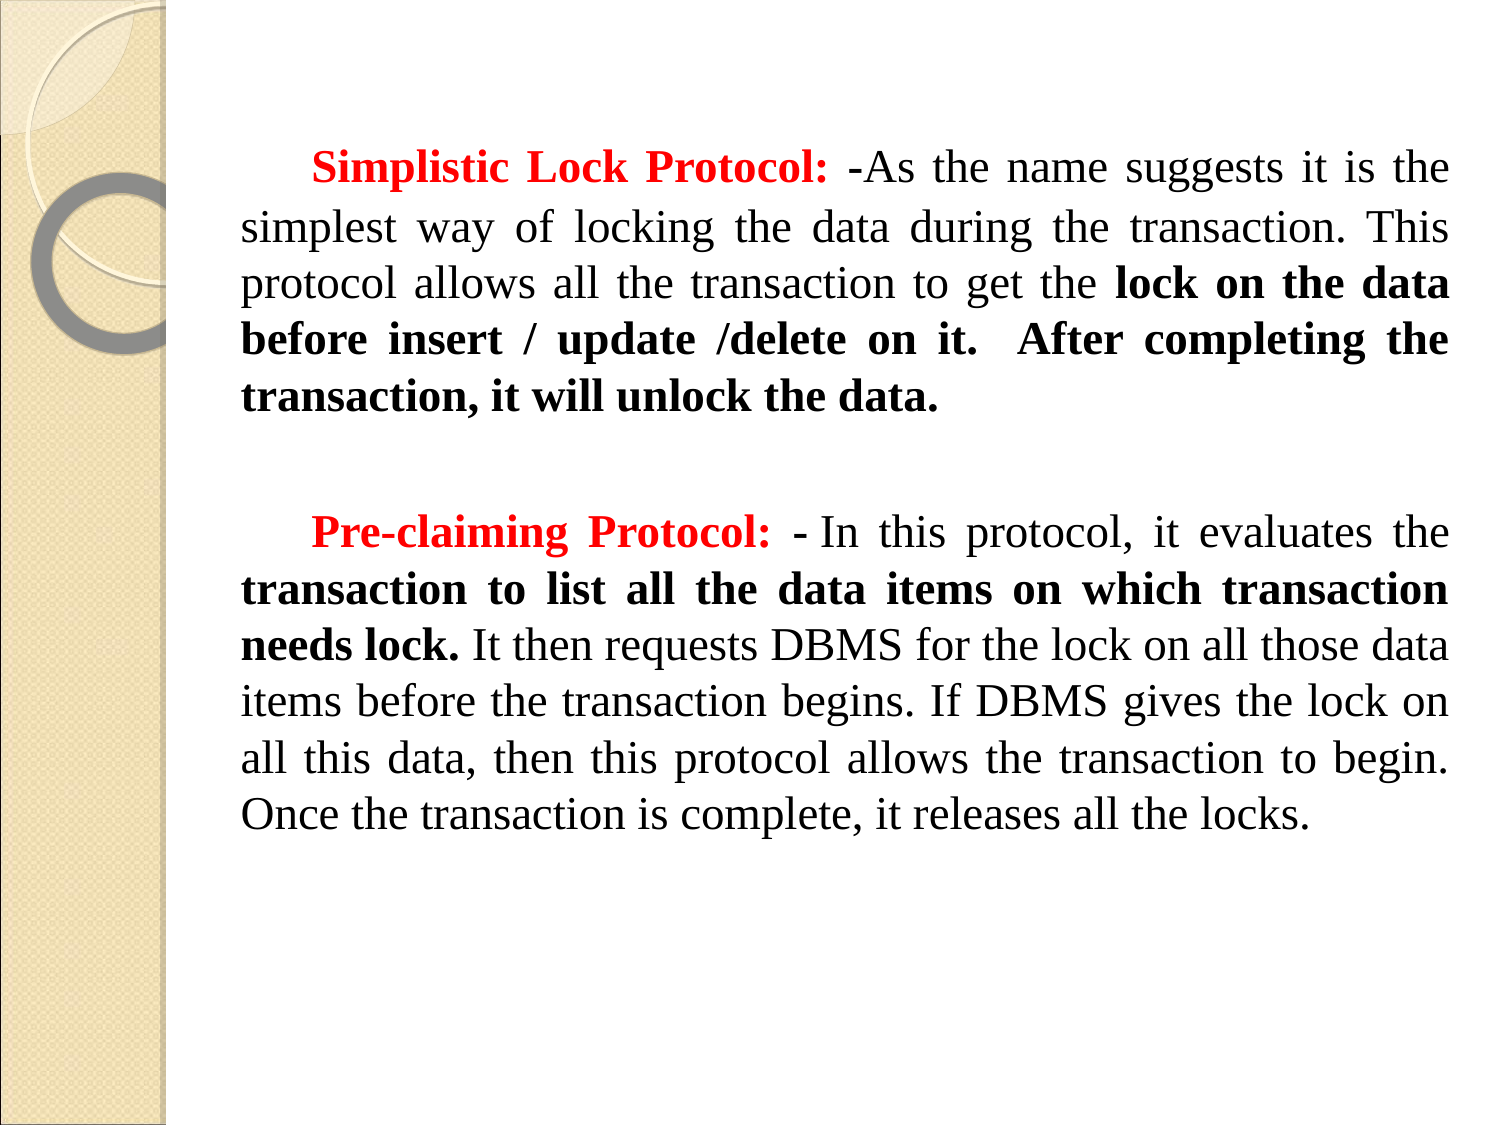

# Simplistic Lock Protocol: -As the name suggests it is the simplest way of locking the data during the transaction. This protocol allows all the transaction to get the lock on the data before insert / update /delete on it. After completing the transaction, it will unlock the data.
	Pre-claiming Protocol: - In this protocol, it evaluates the transaction to list all the data items on which transaction needs lock. It then requests DBMS for the lock on all those data items before the transaction begins. If DBMS gives the lock on all this data, then this protocol allows the transaction to begin. Once the transaction is complete, it releases all the locks.